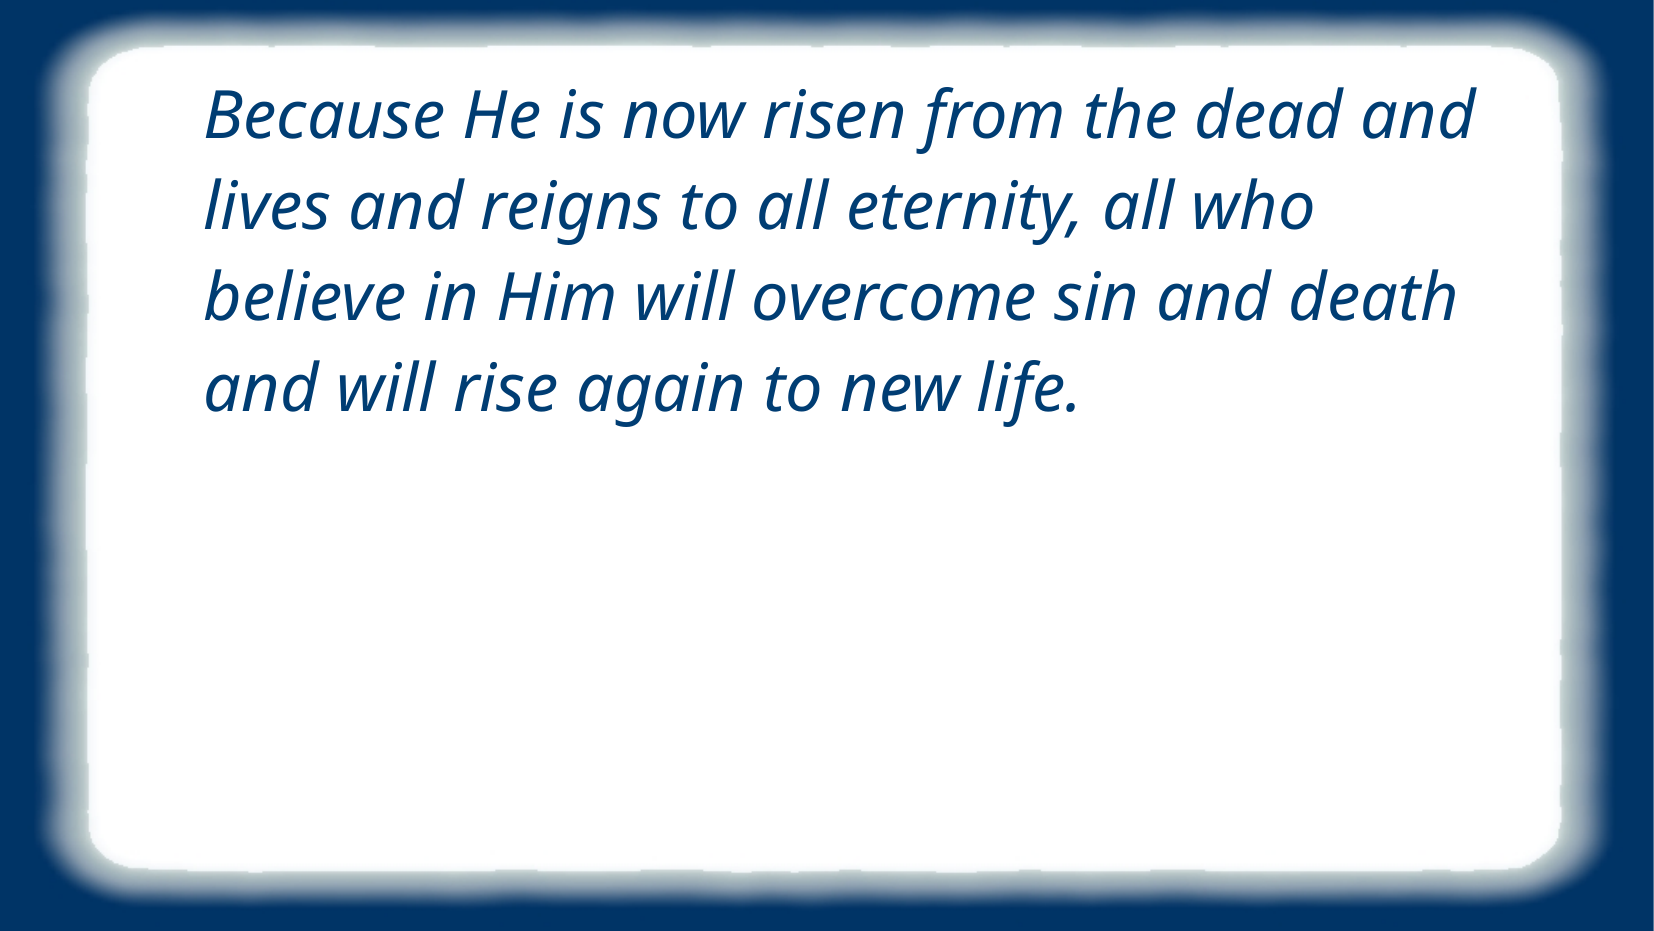

Because He is now risen from the dead and
 lives and reigns to all eternity, all who
 believe in Him will overcome sin and death
 and will rise again to new life.